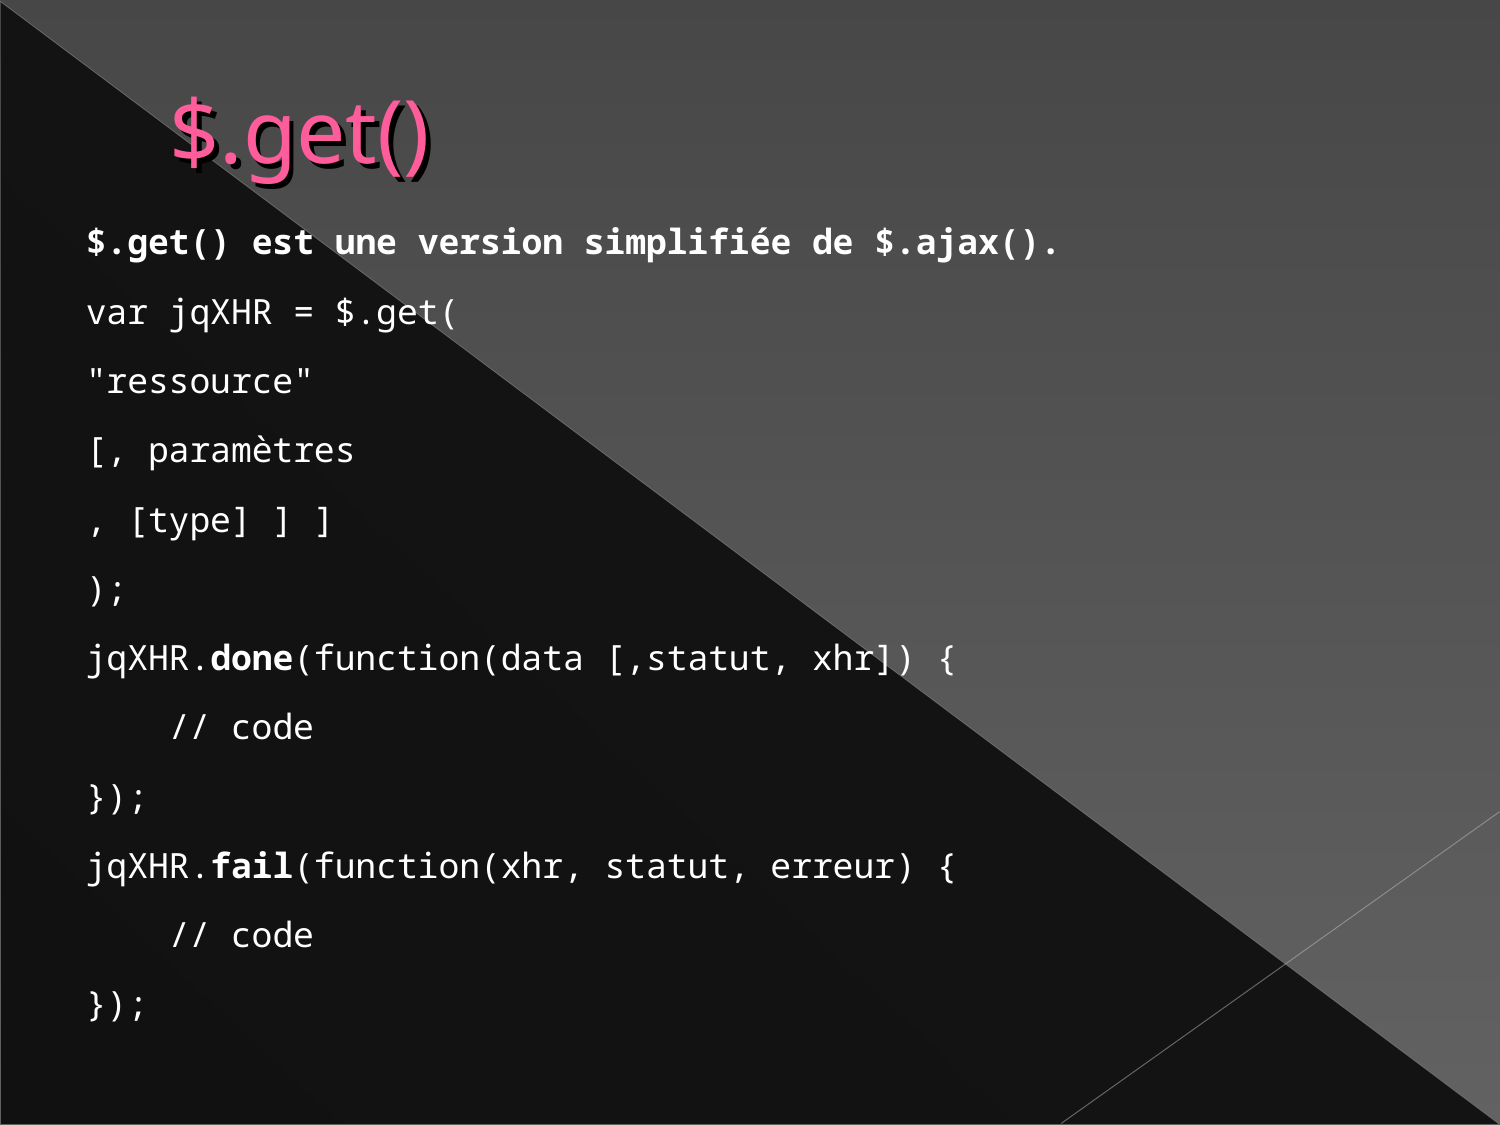

# $.get()
$.get() est une version simplifiée de $.ajax().
var jqXHR = $.get(
"ressource"
[, paramètres
, [type] ] ]
);
jqXHR.done(function(data [,statut, xhr]) {
 // code
});
jqXHR.fail(function(xhr, statut, erreur) {
 // code
});